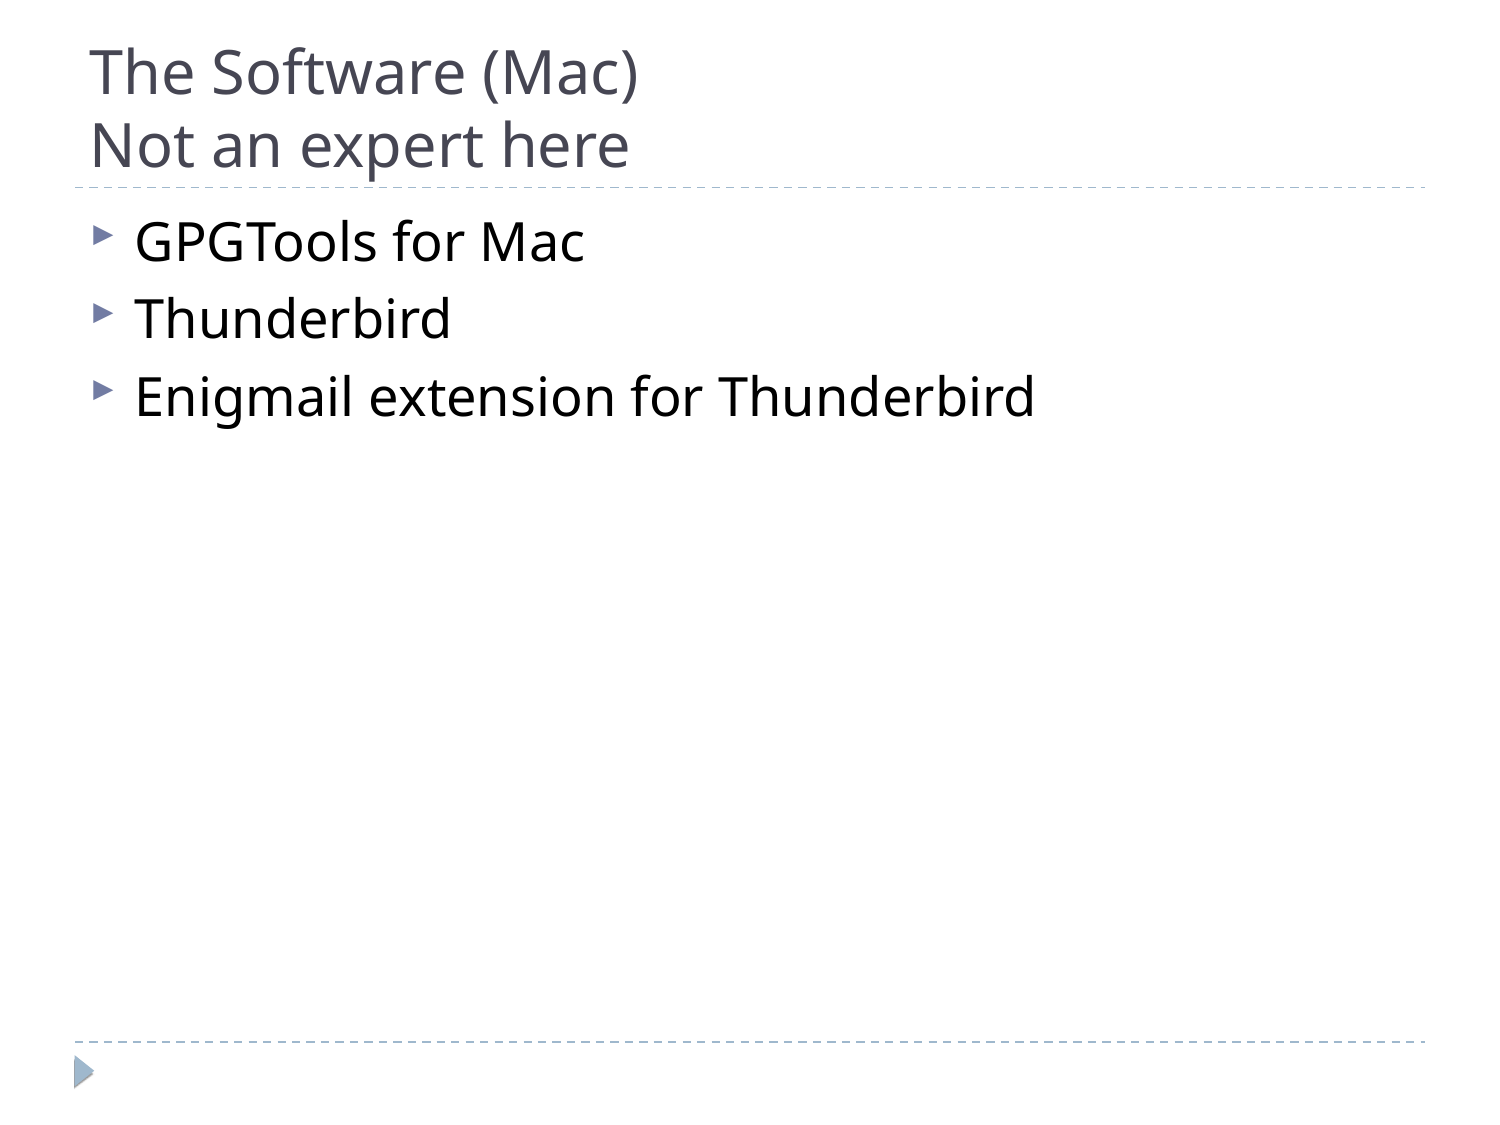

# The Software (Mac) Not an expert here
GPGTools for Mac
Thunderbird
Enigmail extension for Thunderbird